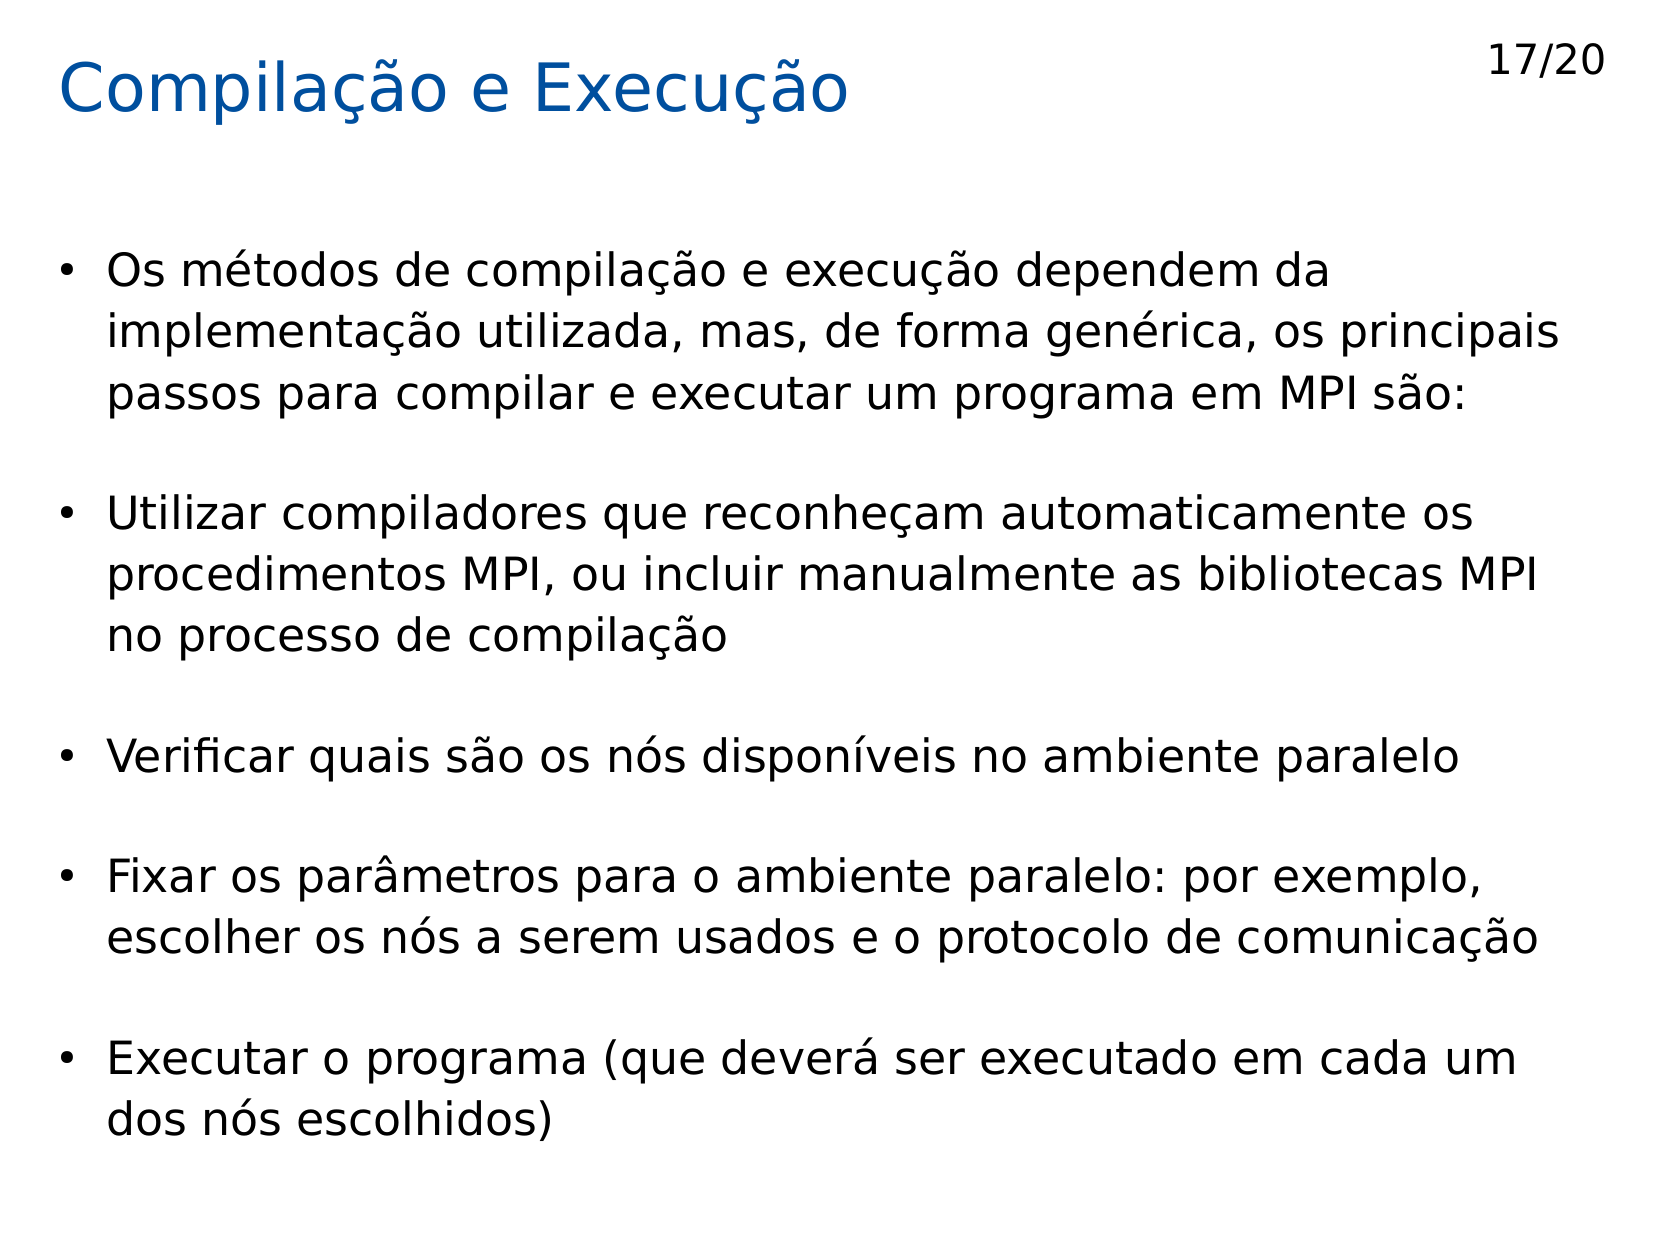

# Compilação e Execução
17
Os métodos de compilação e execução dependem da implementação utilizada, mas, de forma genérica, os principais passos para compilar e executar um programa em MPI são:
Utilizar compiladores que reconheçam automaticamente os procedimentos MPI, ou incluir manualmente as bibliotecas MPI no processo de compilação
Verificar quais são os nós disponíveis no ambiente paralelo
Fixar os parâmetros para o ambiente paralelo: por exemplo, escolher os nós a serem usados e o protocolo de comunicação
Executar o programa (que deverá ser executado em cada um dos nós escolhidos)